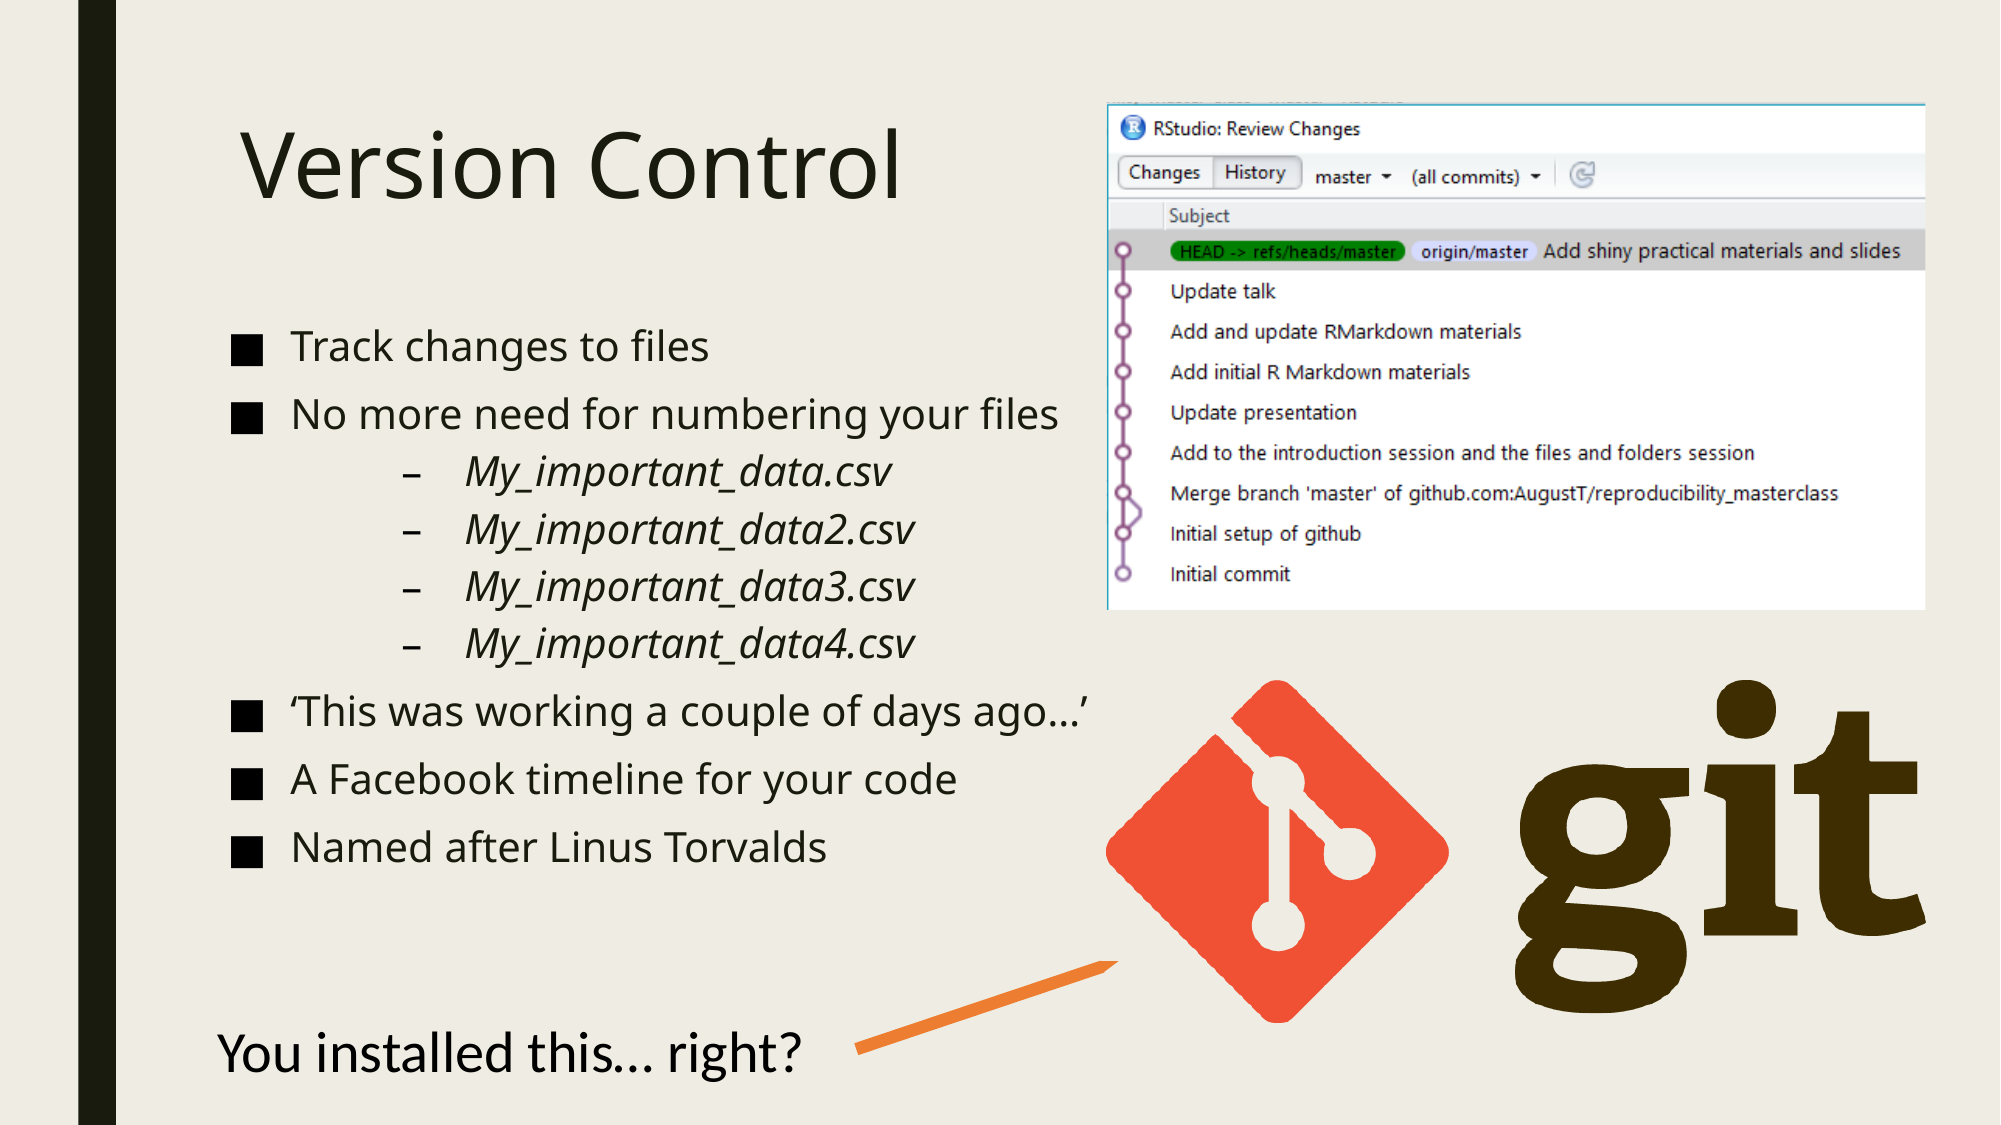

# Version Control
Track changes to files
No more need for numbering your files
My_important_data.csv
My_important_data2.csv
My_important_data3.csv
My_important_data4.csv
‘This was working a couple of days ago…’
A Facebook timeline for your code
Named after Linus Torvalds
You installed this… right?